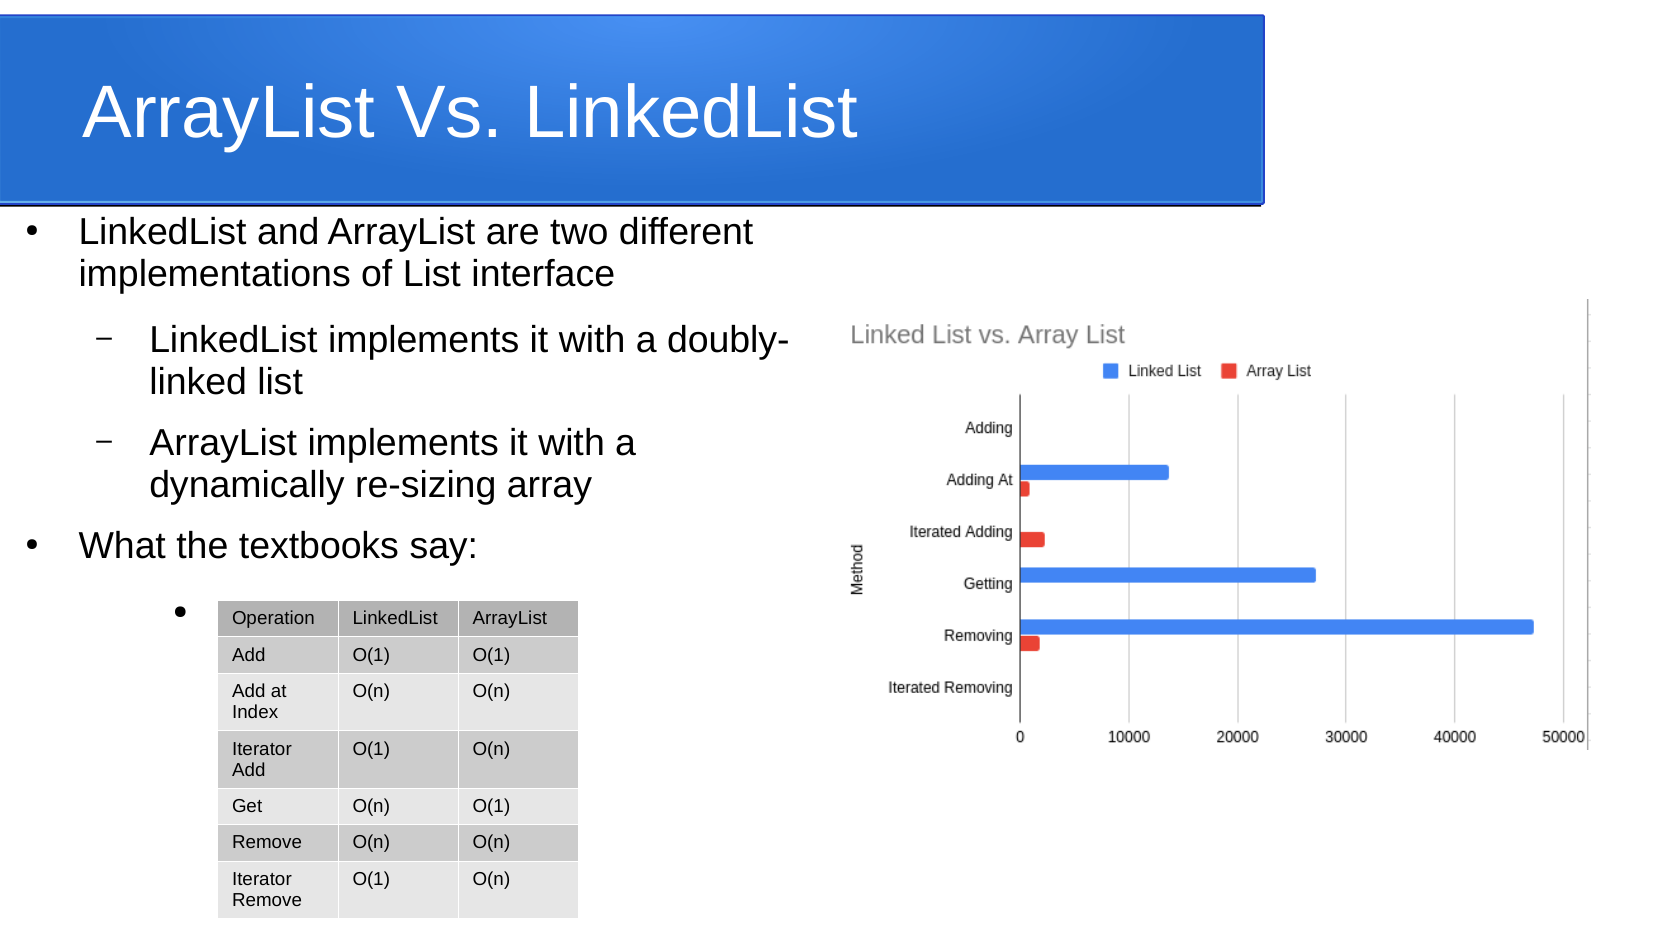

# ArrayList Vs. LinkedList
LinkedList and ArrayList are two different implementations of List interface
LinkedList implements it with a doubly-linked list
ArrayList implements it with a dynamically re-sizing array
What the textbooks say:
| Operation | LinkedList | ArrayList |
| --- | --- | --- |
| Add | O(1) | O(1) |
| Add at Index | O(n) | O(n) |
| Iterator Add | O(1) | O(n) |
| Get | O(n) | O(1) |
| Remove | O(n) | O(n) |
| Iterator Remove | O(1) | O(n) |